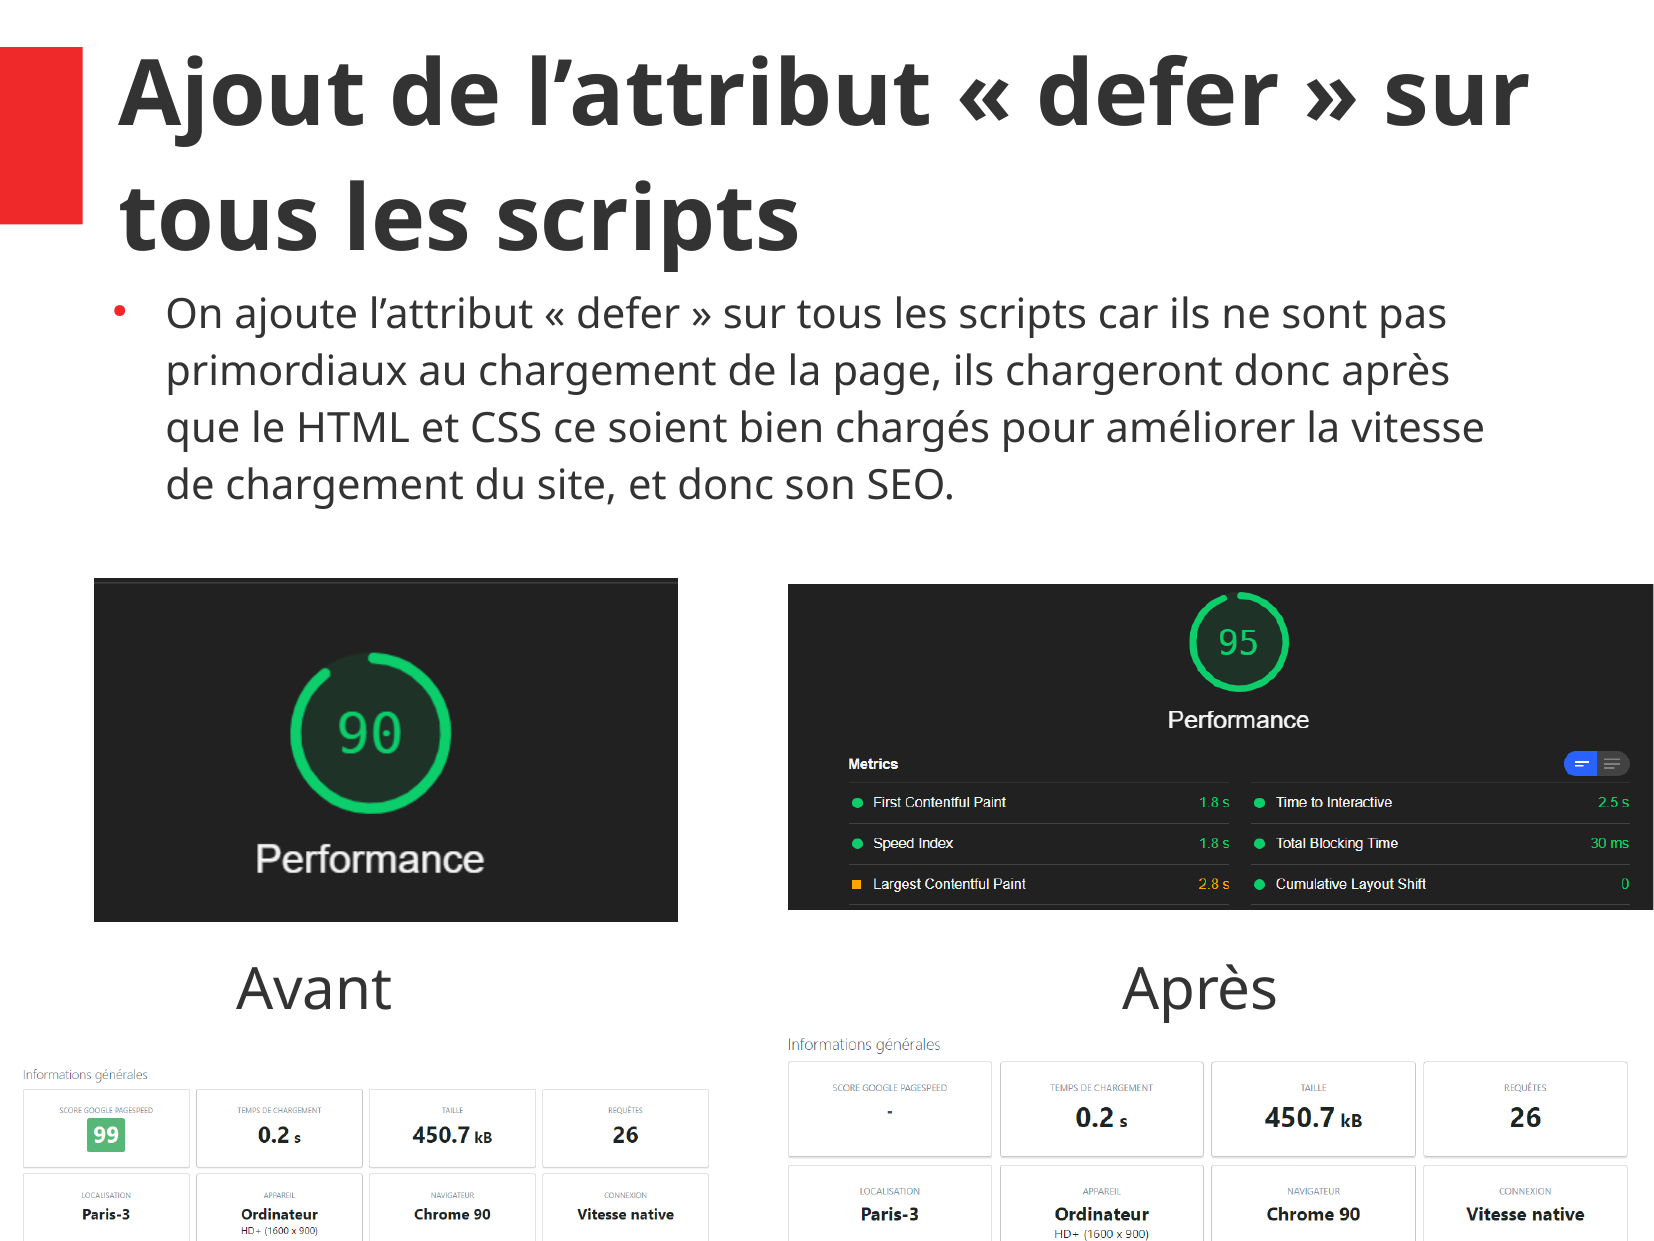

# Ajout de l’attribut « defer » sur tous les scripts
On ajoute l’attribut « defer » sur tous les scripts car ils ne sont pas primordiaux au chargement de la page, ils chargeront donc après que le HTML et CSS ce soient bien chargés pour améliorer la vitesse de chargement du site, et donc son SEO.
Avant										Après
8